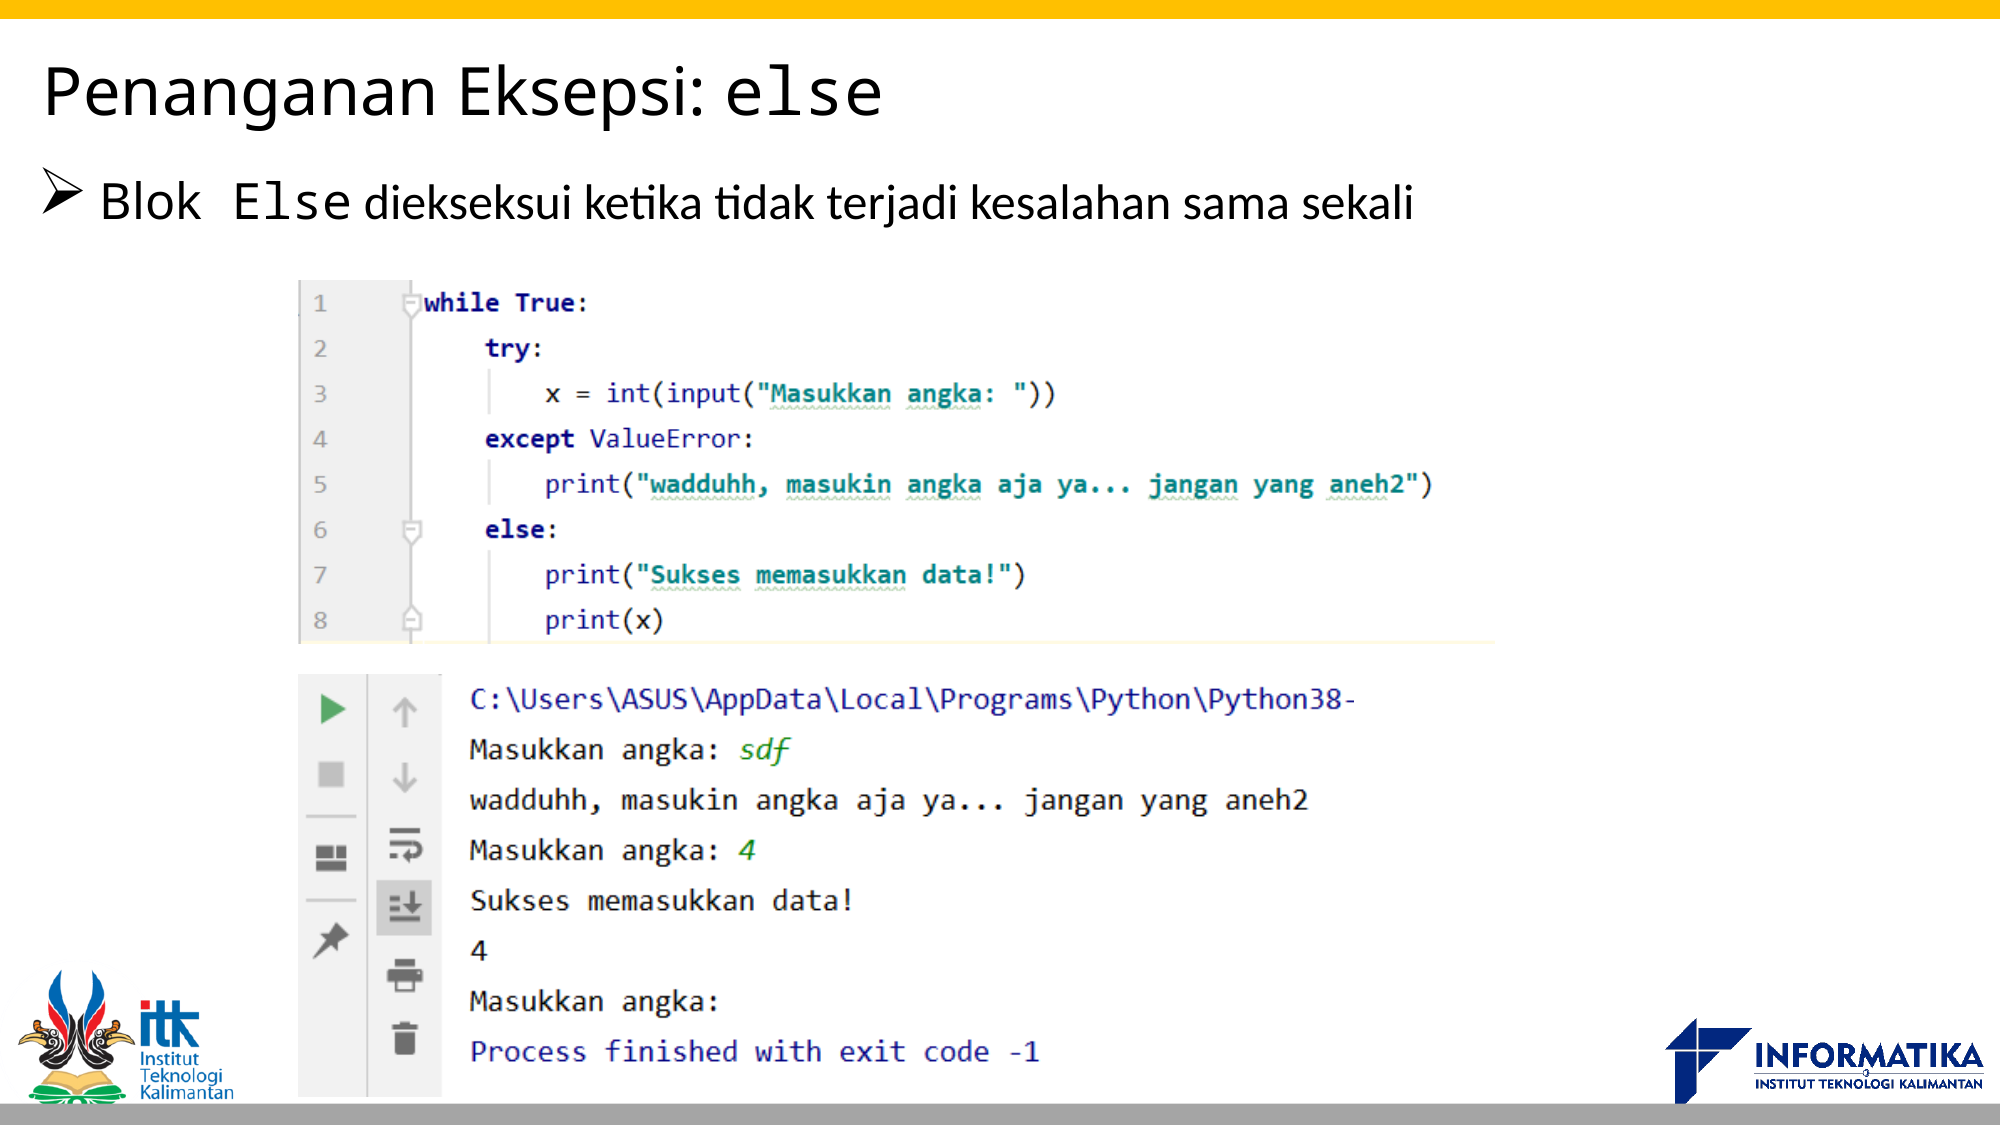

# Penanganan Eksepsi: else
Blok Else diekseksui ketika tidak terjadi kesalahan sama sekali